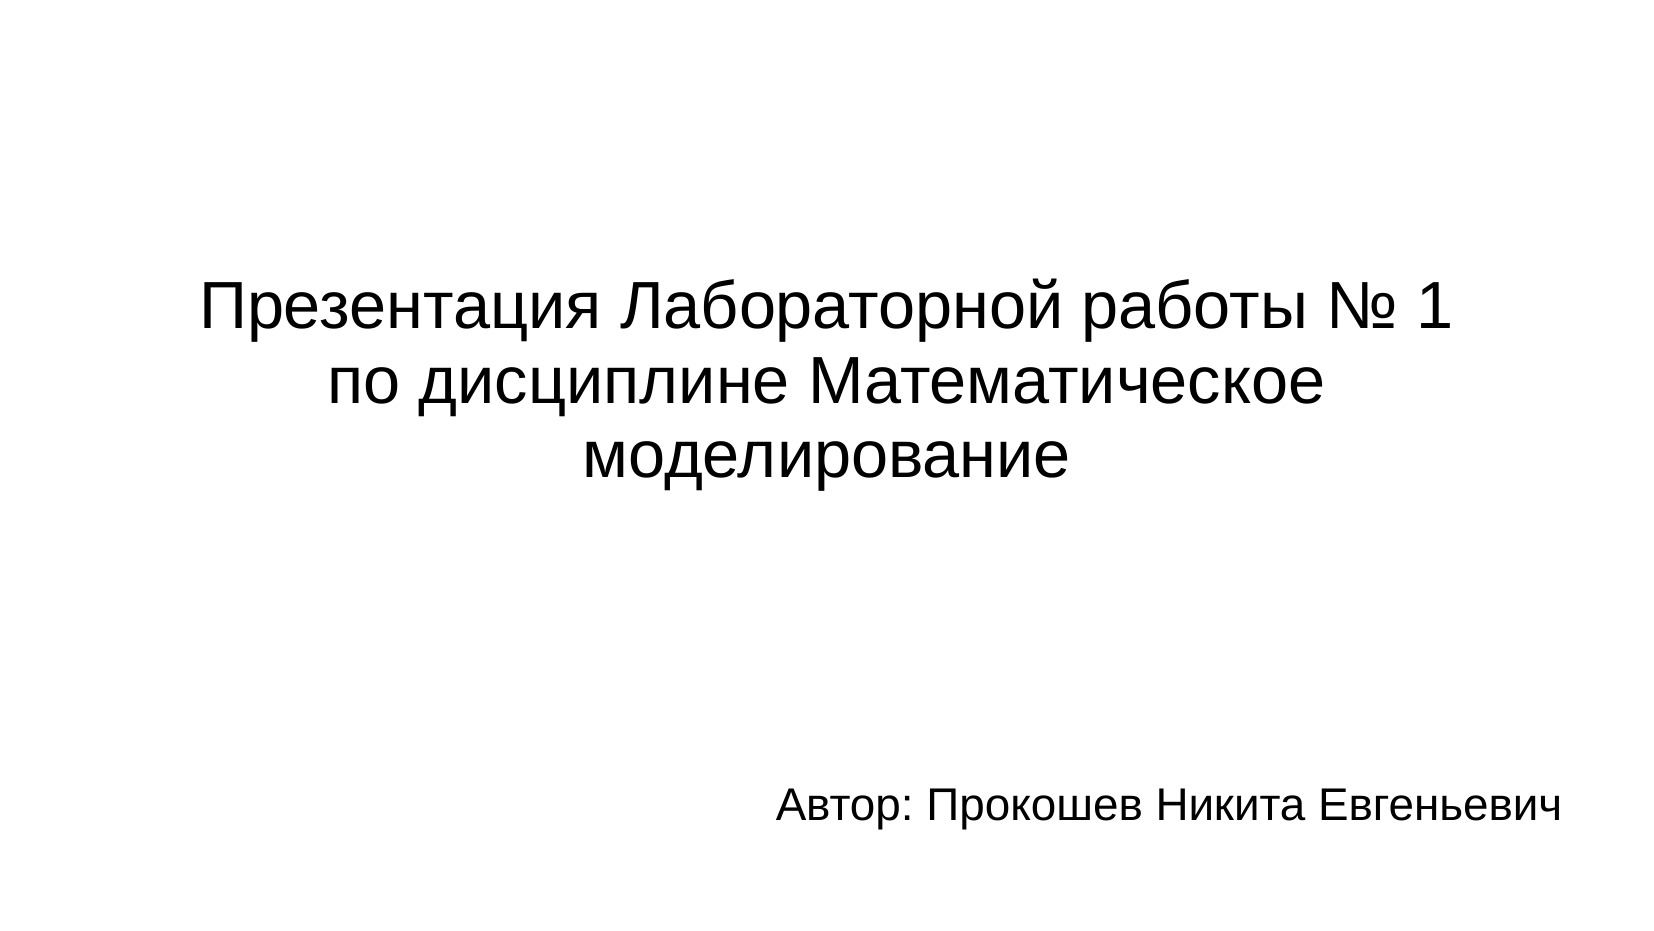

# Презентация Лабораторной работы № 1 по дисциплине Математическое моделирование
Автор: Прокошев Никита Евгеньевич